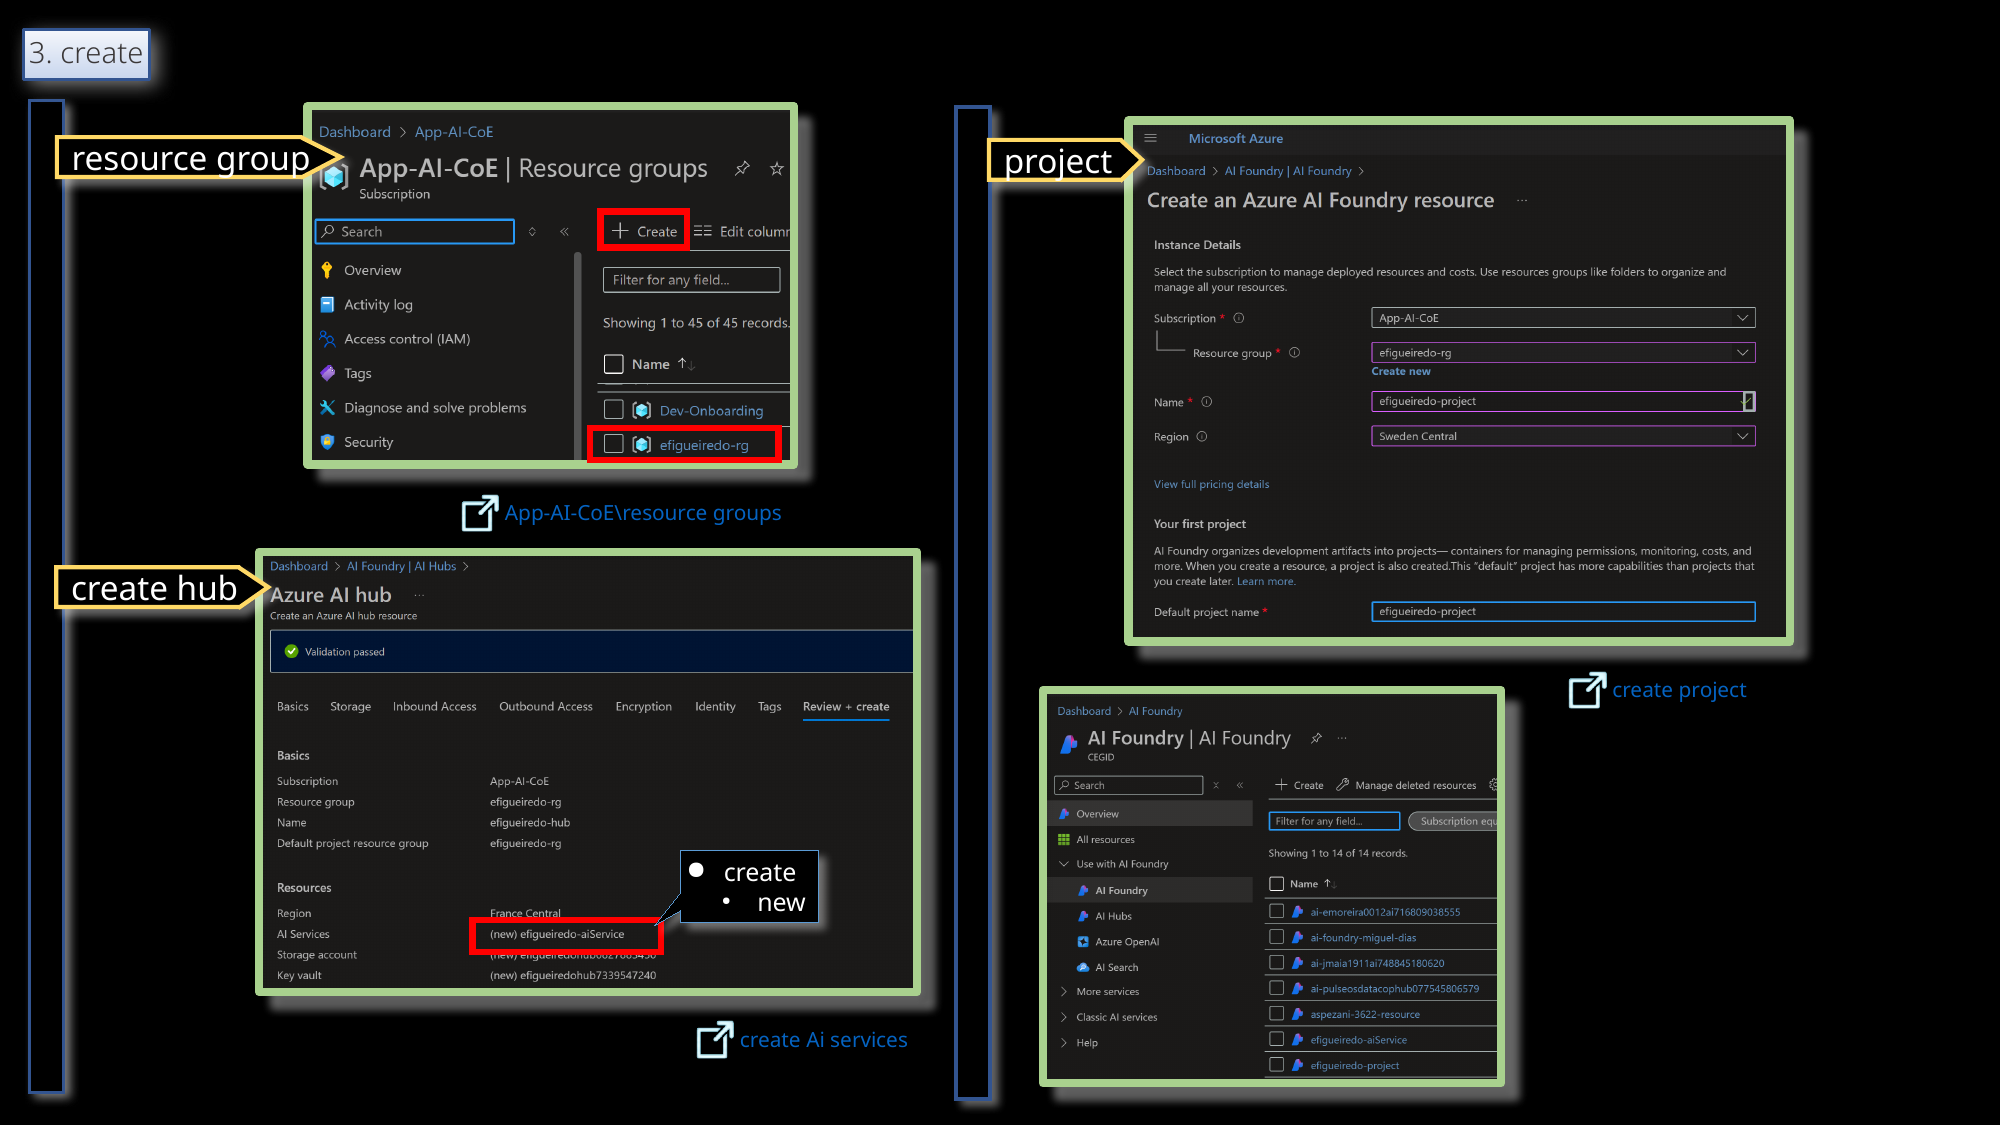

# 3. create
resource group
project
App-AI-CoE\resource groups
create hub
create project
create
new
create Ai services